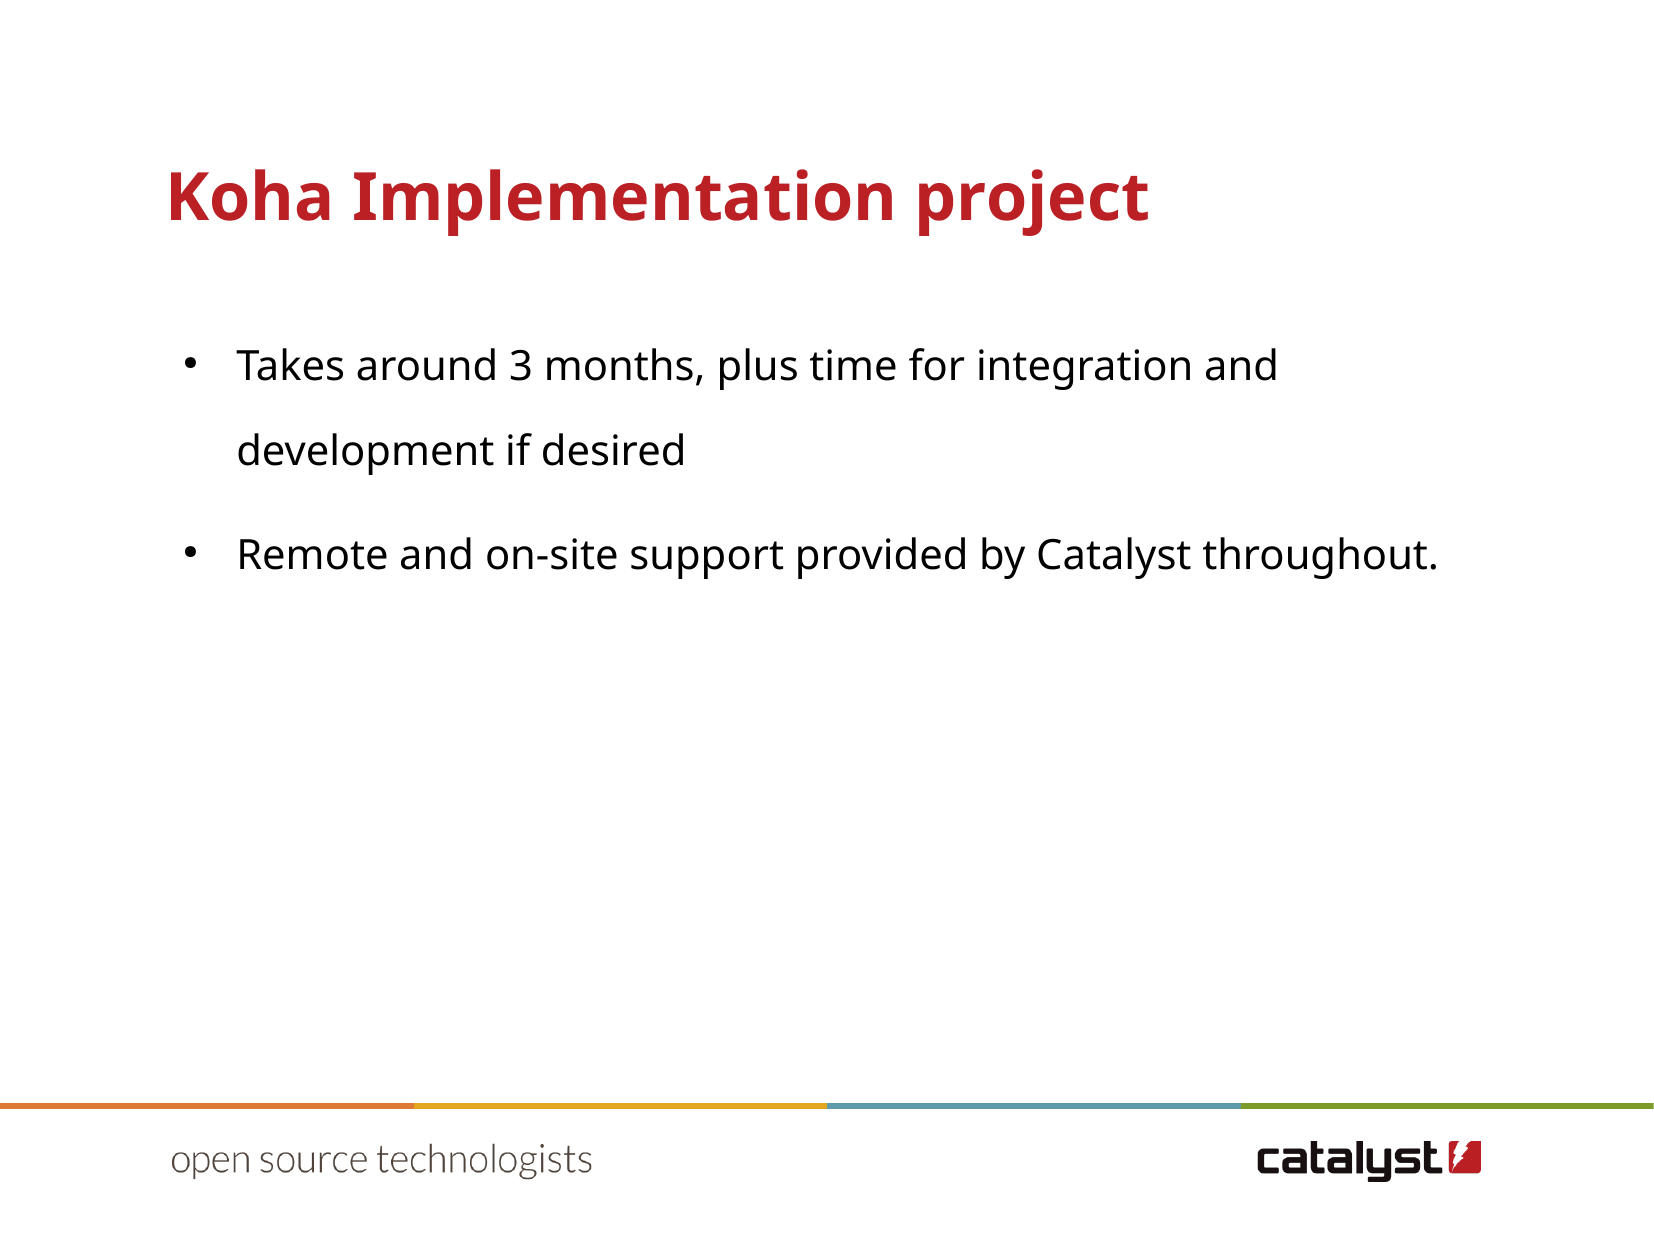

# Koha Implementation project
Takes around 3 months, plus time for integration and development if desired
Remote and on-site support provided by Catalyst throughout.